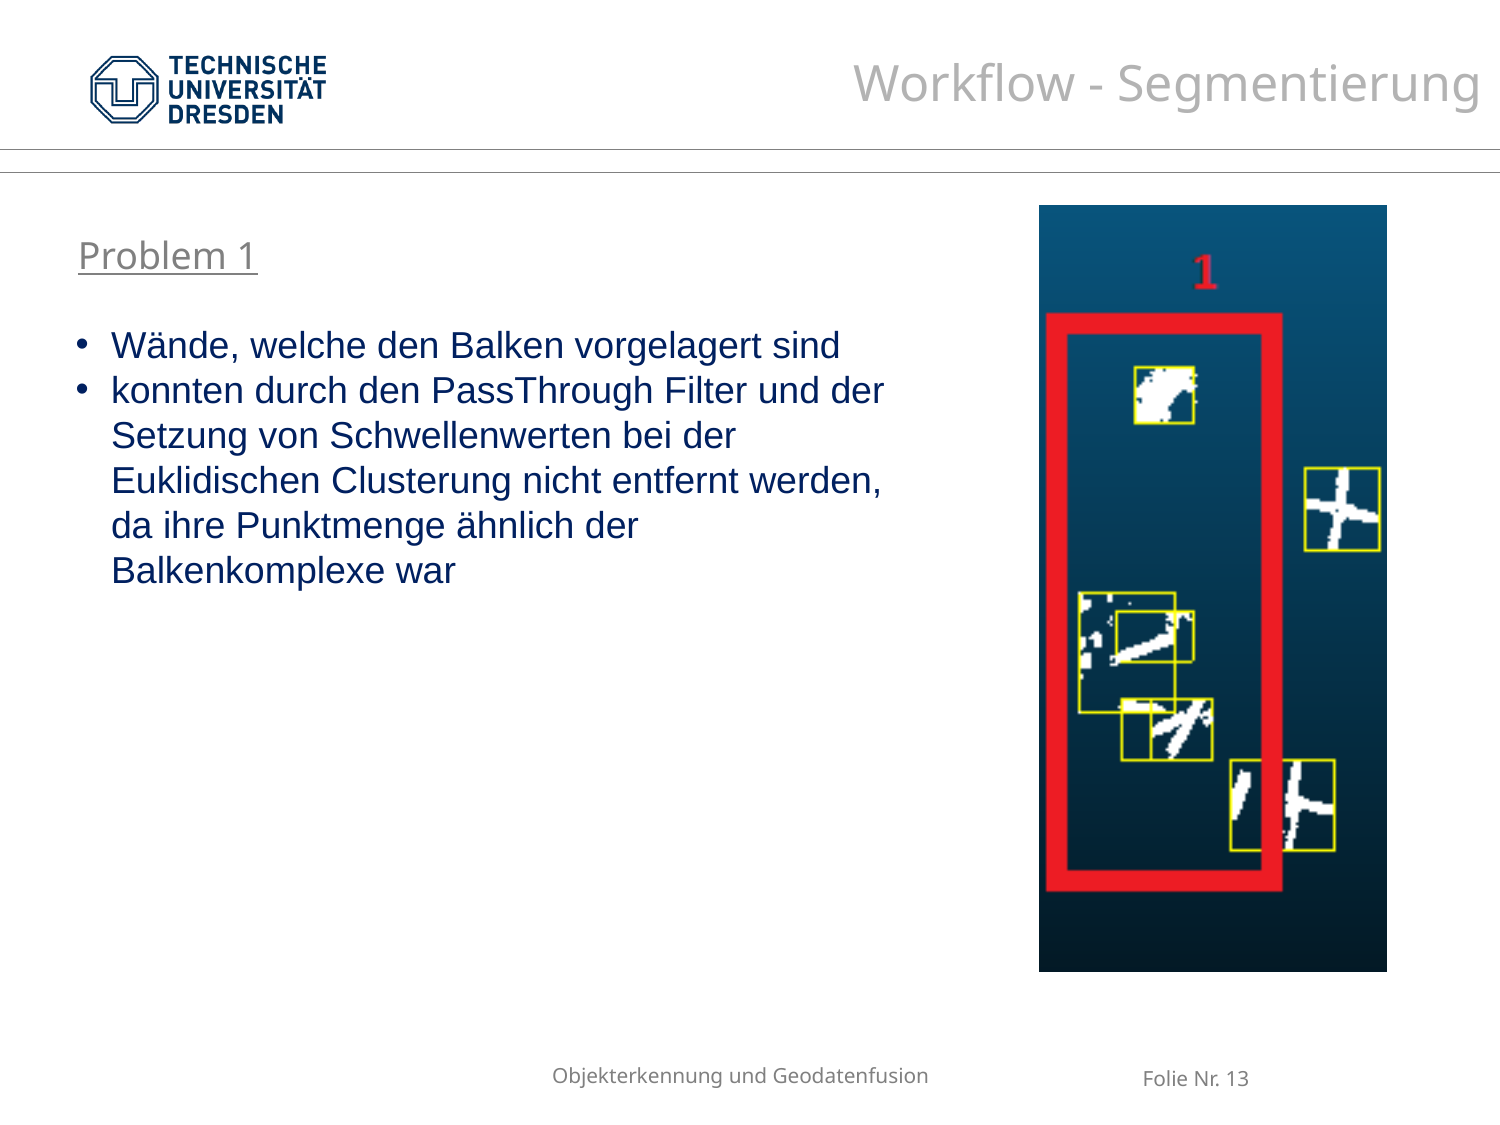

Workflow - Segmentierung
Problem 1
Wände, welche den Balken vorgelagert sind
konnten durch den PassThrough Filter und der Setzung von Schwellenwerten bei der Euklidischen Clusterung nicht entfernt werden, da ihre Punktmenge ähnlich der Balkenkomplexe war